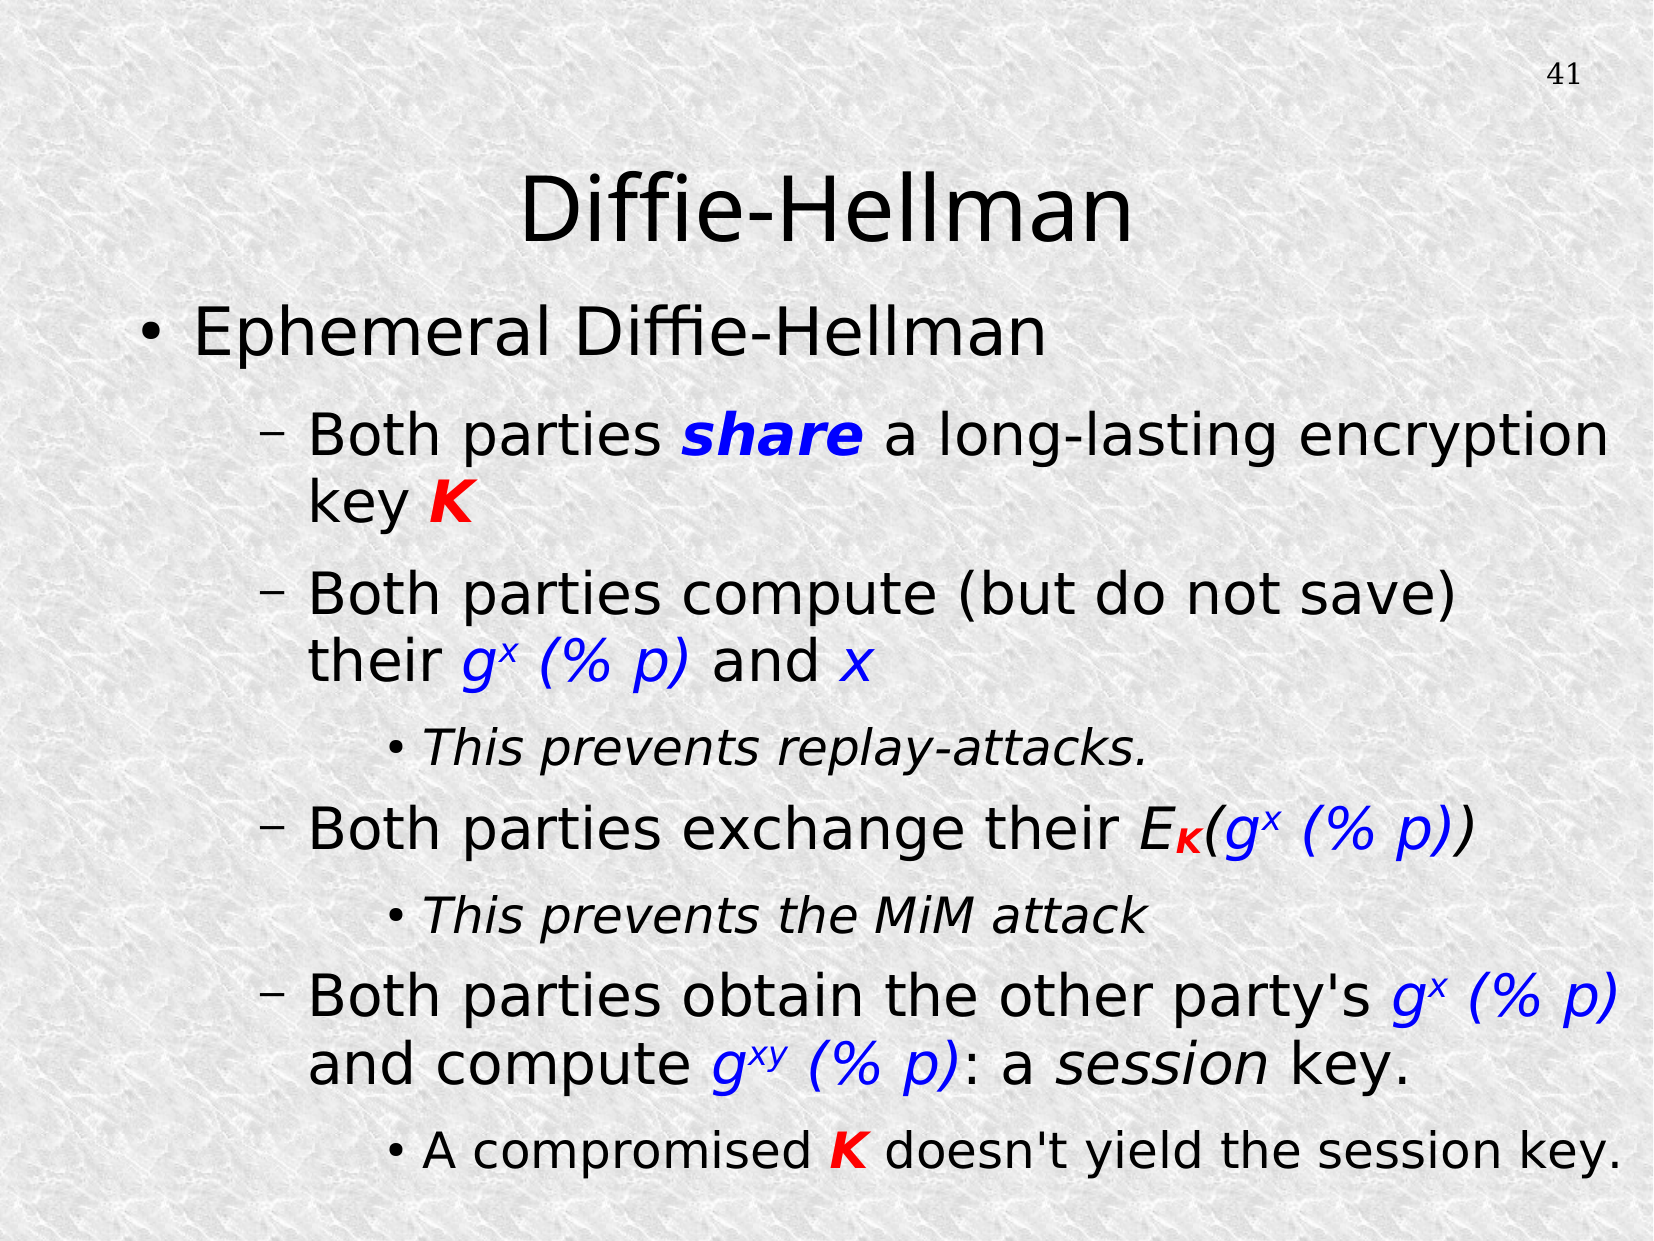

41
# Diffie-Hellman
Ephemeral Diffie-Hellman
Both parties share a long-lasting encryption key K
Both parties compute (but do not save)
their gx (% p) and x
This prevents replay-attacks.
Both parties exchange their EK(gx (% p))
This prevents the MiM attack
Both parties obtain the other party's gx (% p) and compute gxy (% p): a session key.
A compromised K doesn't yield the session key.